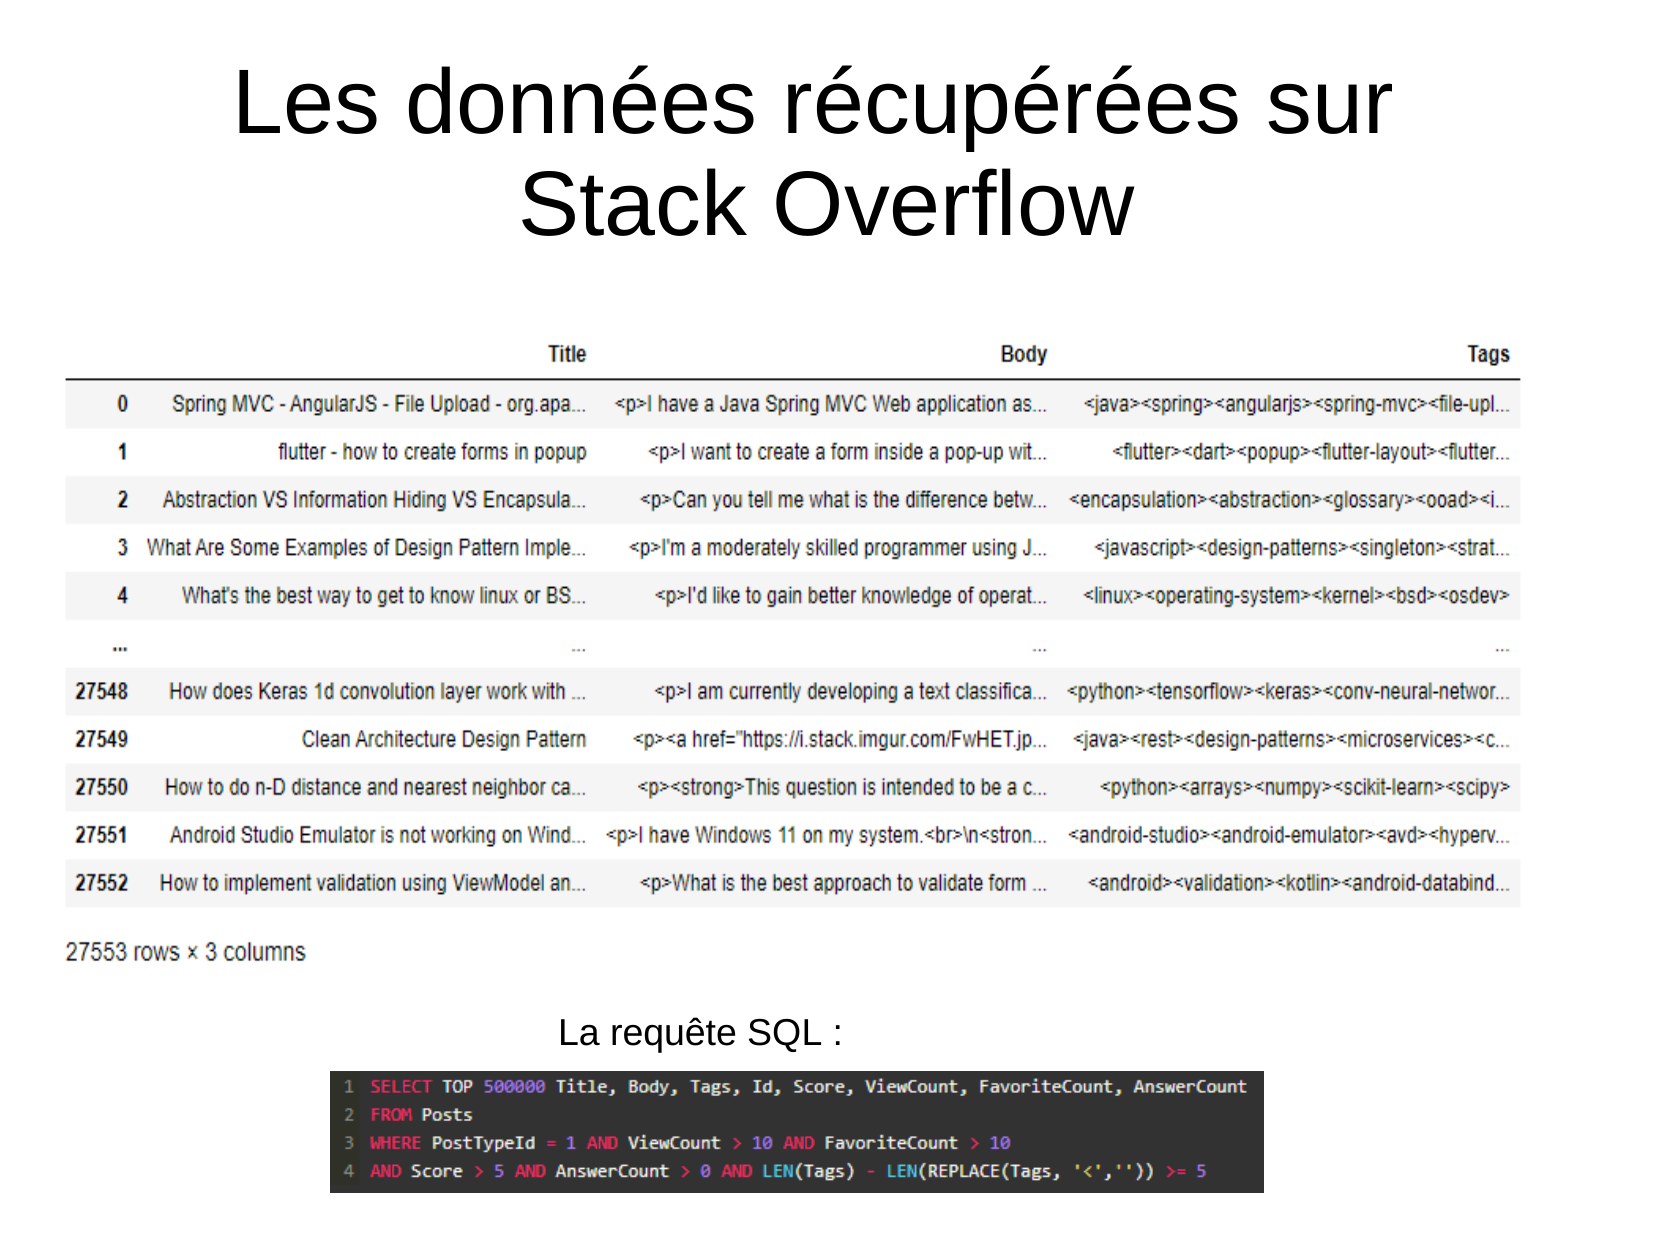

# Les données récupérées sur Stack Overflow
La requête SQL :